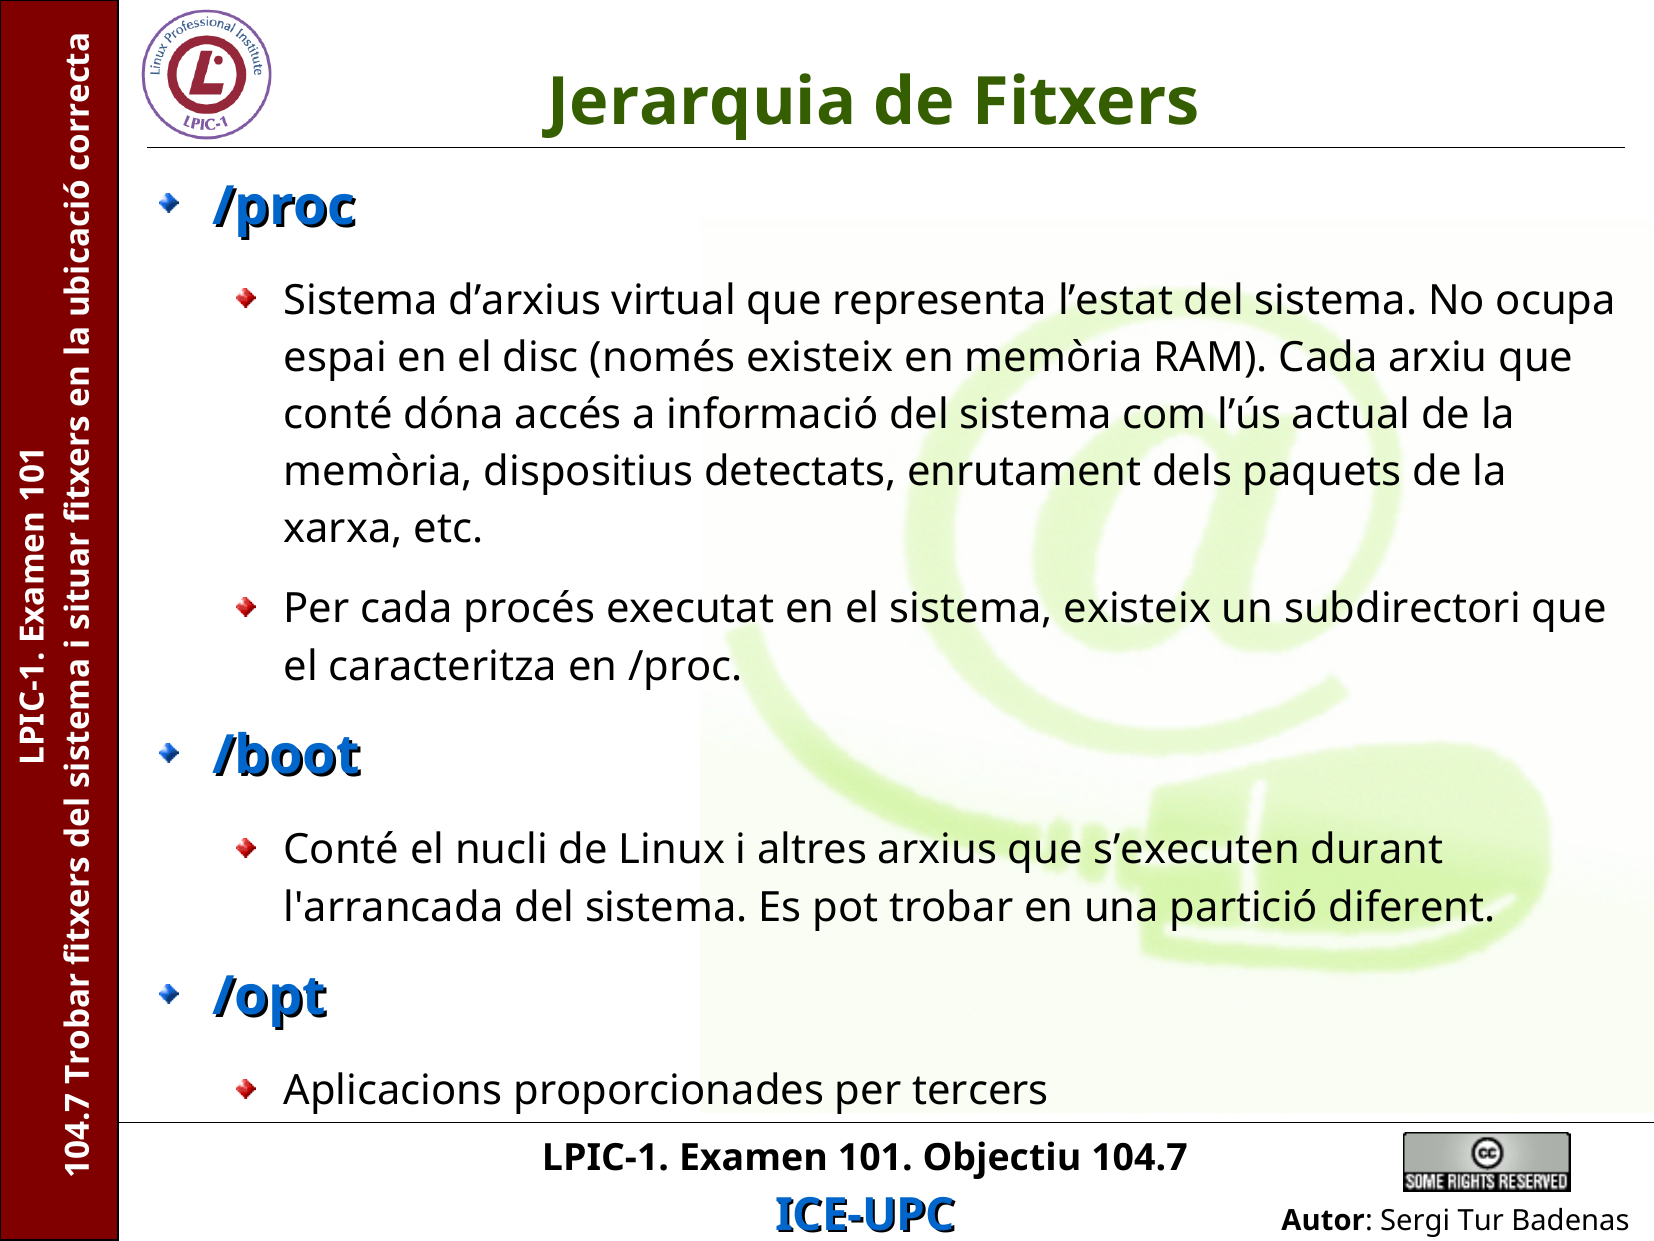

# Jerarquia de Fitxers
/proc
Sistema d’arxius virtual que representa l’estat del sistema. No ocupa espai en el disc (només existeix en memòria RAM). Cada arxiu que conté dóna accés a informació del sistema com l’ús actual de la memòria, dispositius detectats, enrutament dels paquets de la xarxa, etc.
Per cada procés executat en el sistema, existeix un subdirectori que el caracteritza en /proc.
/boot
Conté el nucli de Linux i altres arxius que s’executen durant l'arrancada del sistema. Es pot trobar en una partició diferent.
/opt
Aplicacions proporcionades per tercers